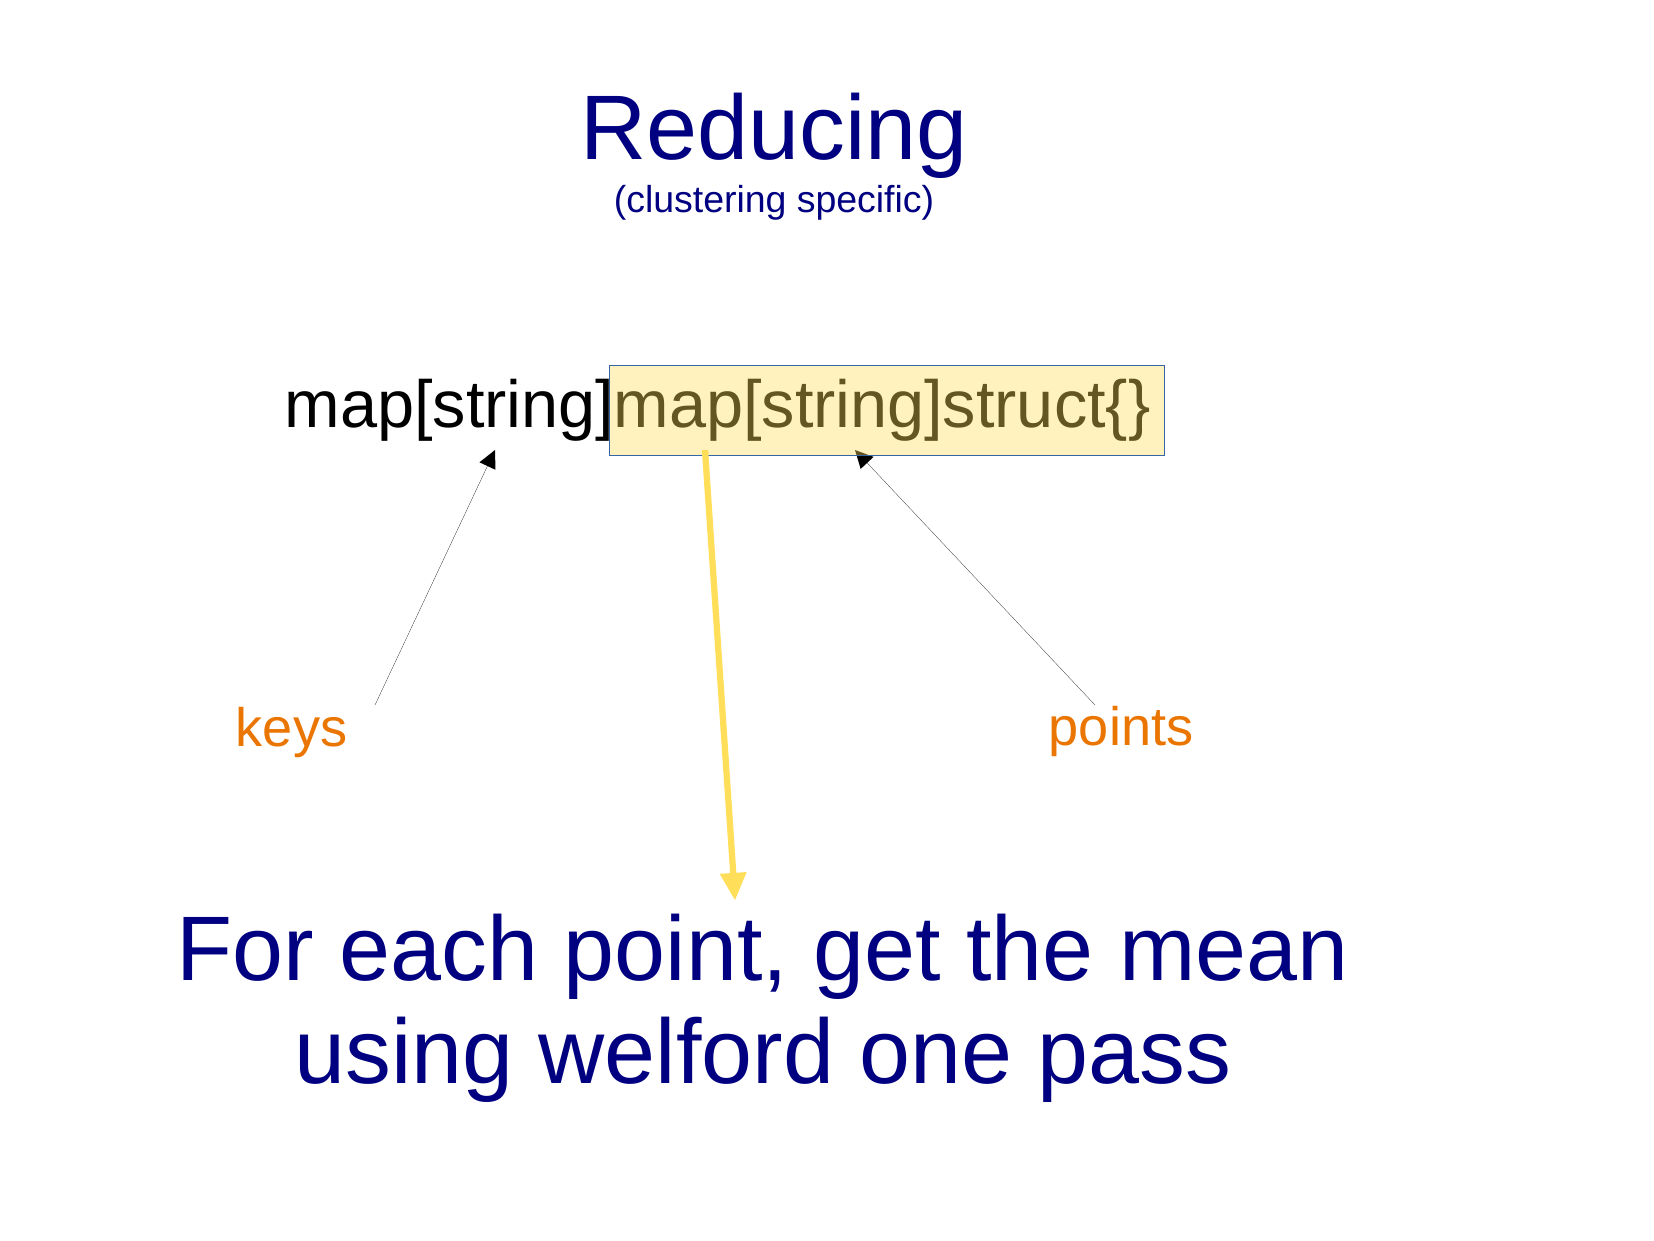

# Reducing (clustering specific)
map[string]map[string]struct{}
points
keys
For each point, get the mean using welford one pass